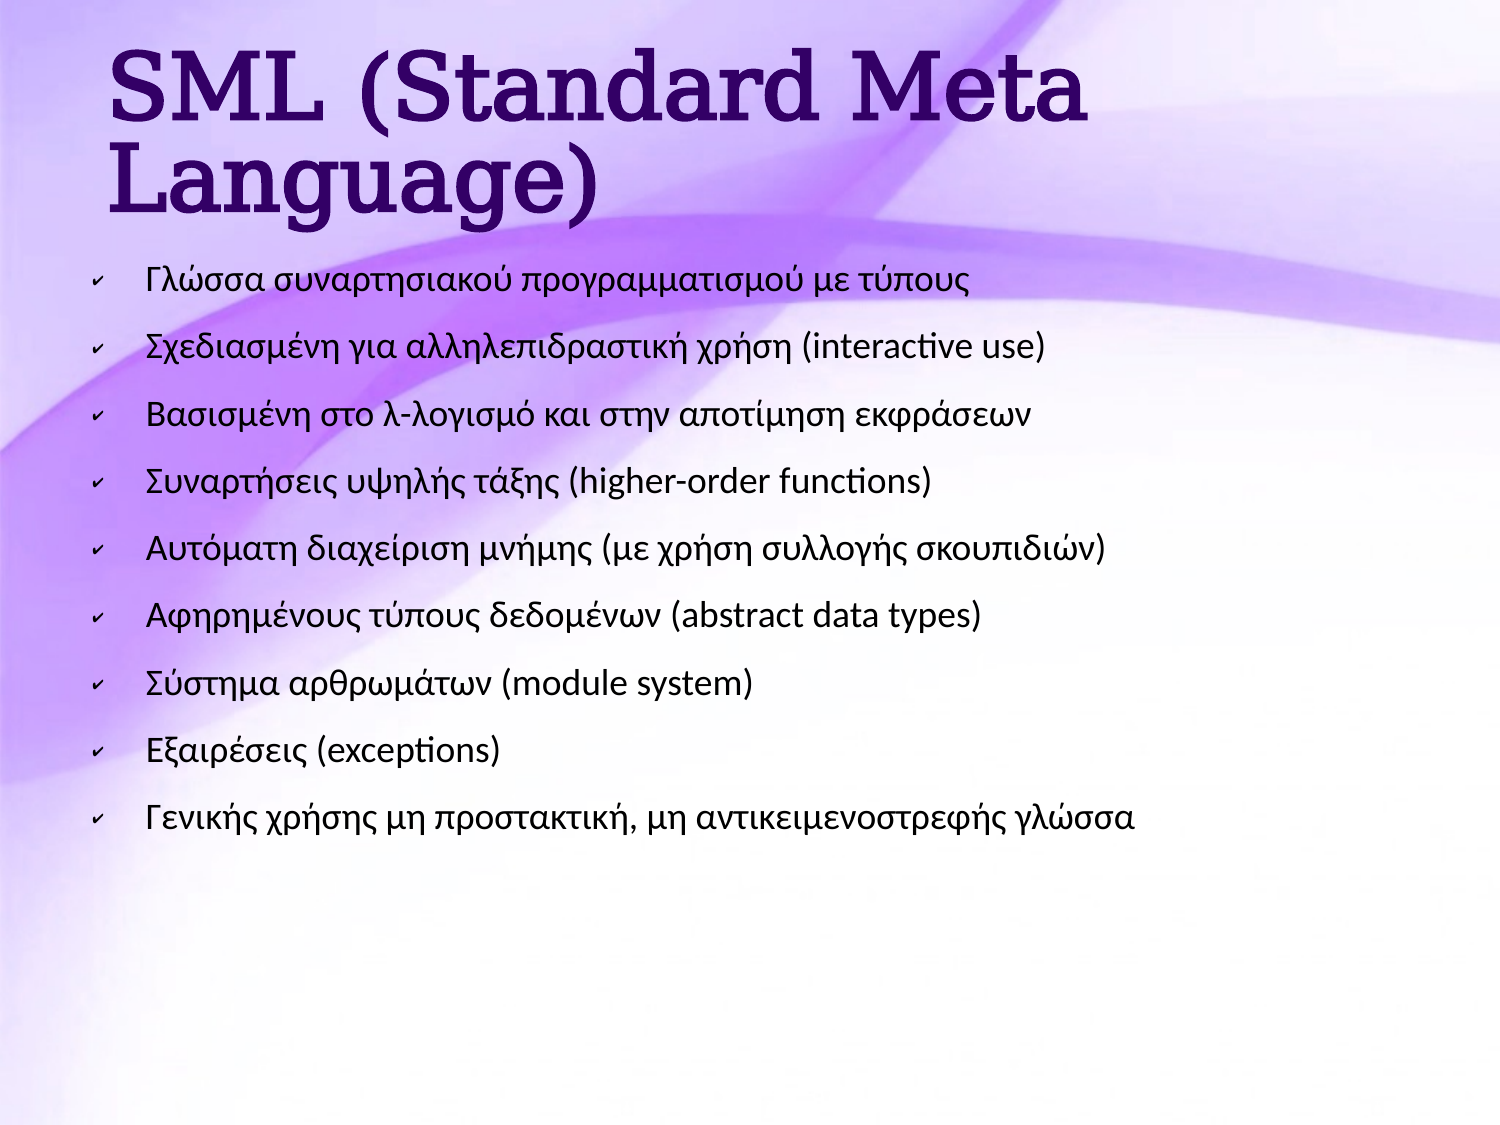

# SML (Standard Meta Language)
Γλώσσα συναρτησιακού προγραμματισμού με τύπους
Σχεδιασμένη για αλληλεπιδραστική χρήση (interactive use)
Βασισμένη στο λ-λογισμό και στην αποτίμηση εκφράσεων
Συναρτήσεις υψηλής τάξης (higher-order functions)
Αυτόματη διαχείριση μνήμης (με χρήση συλλογής σκουπιδιών)
Αφηρημένους τύπους δεδομένων (abstract data types)
Σύστημα αρθρωμάτων (module system)
Εξαιρέσεις (exceptions)
Γενικής χρήσης μη προστακτική, μη αντικειμενοστρεφής γλώσσα